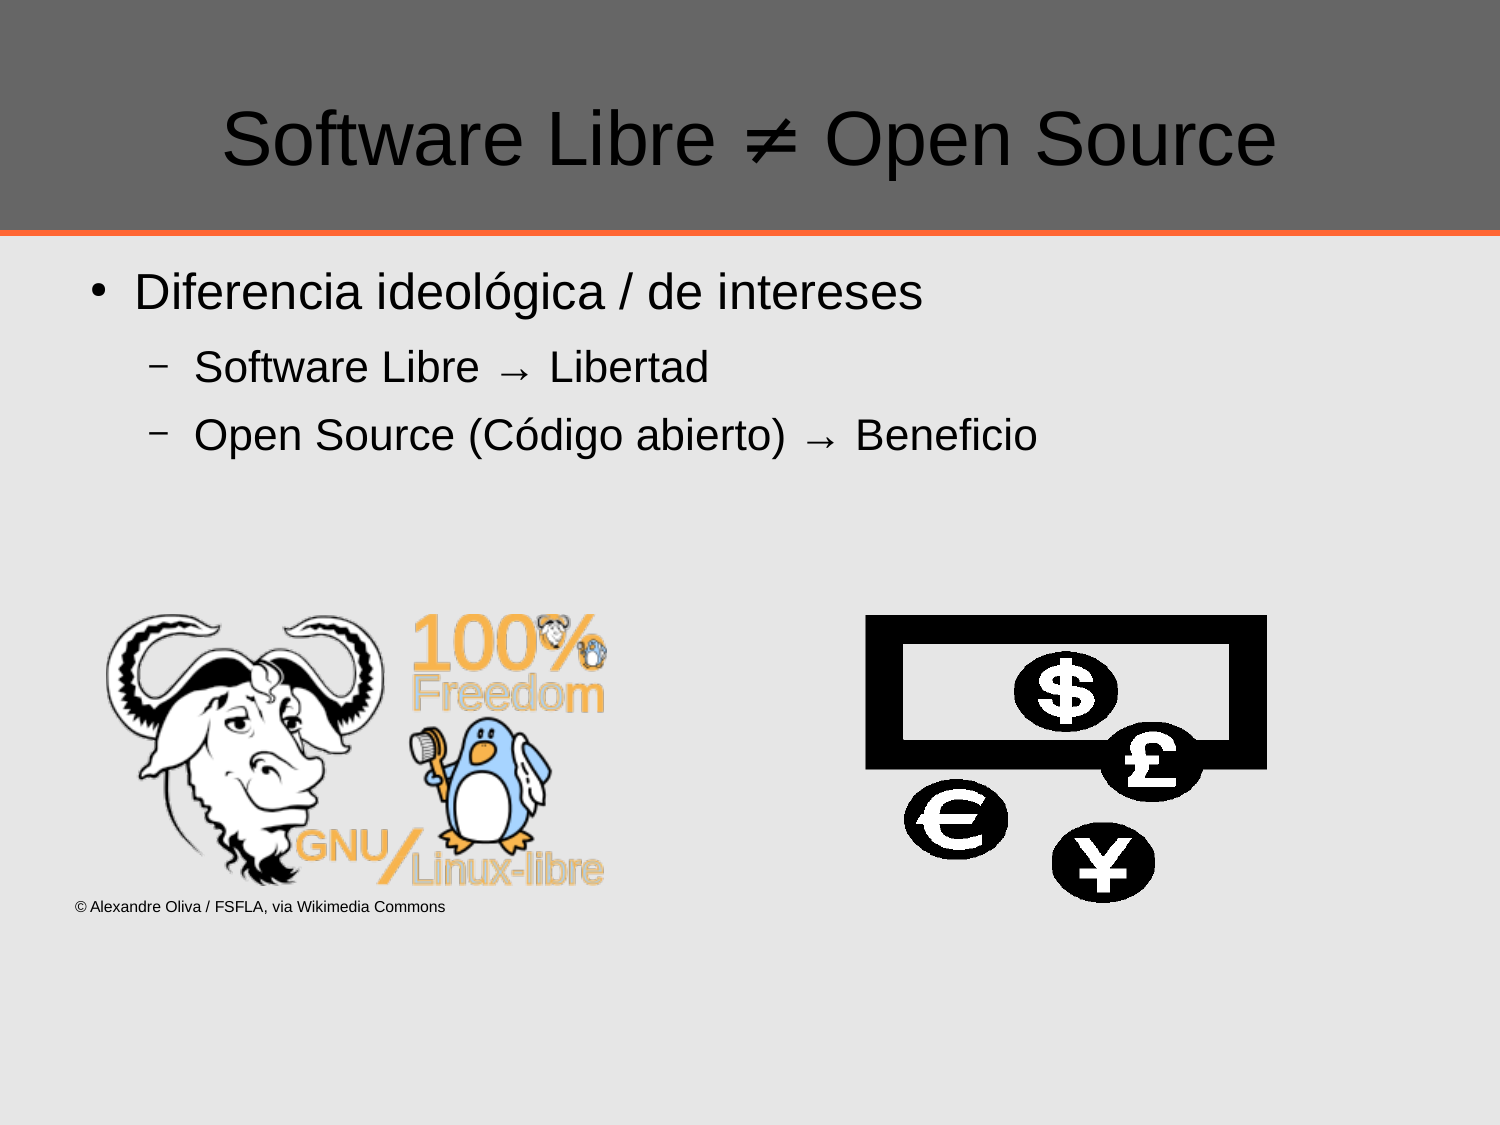

# Software Libre ≠ Open Source
Diferencia ideológica / de intereses
Software Libre → Libertad
Open Source (Código abierto) → Beneficio
© Alexandre Oliva / FSFLA, via Wikimedia Commons